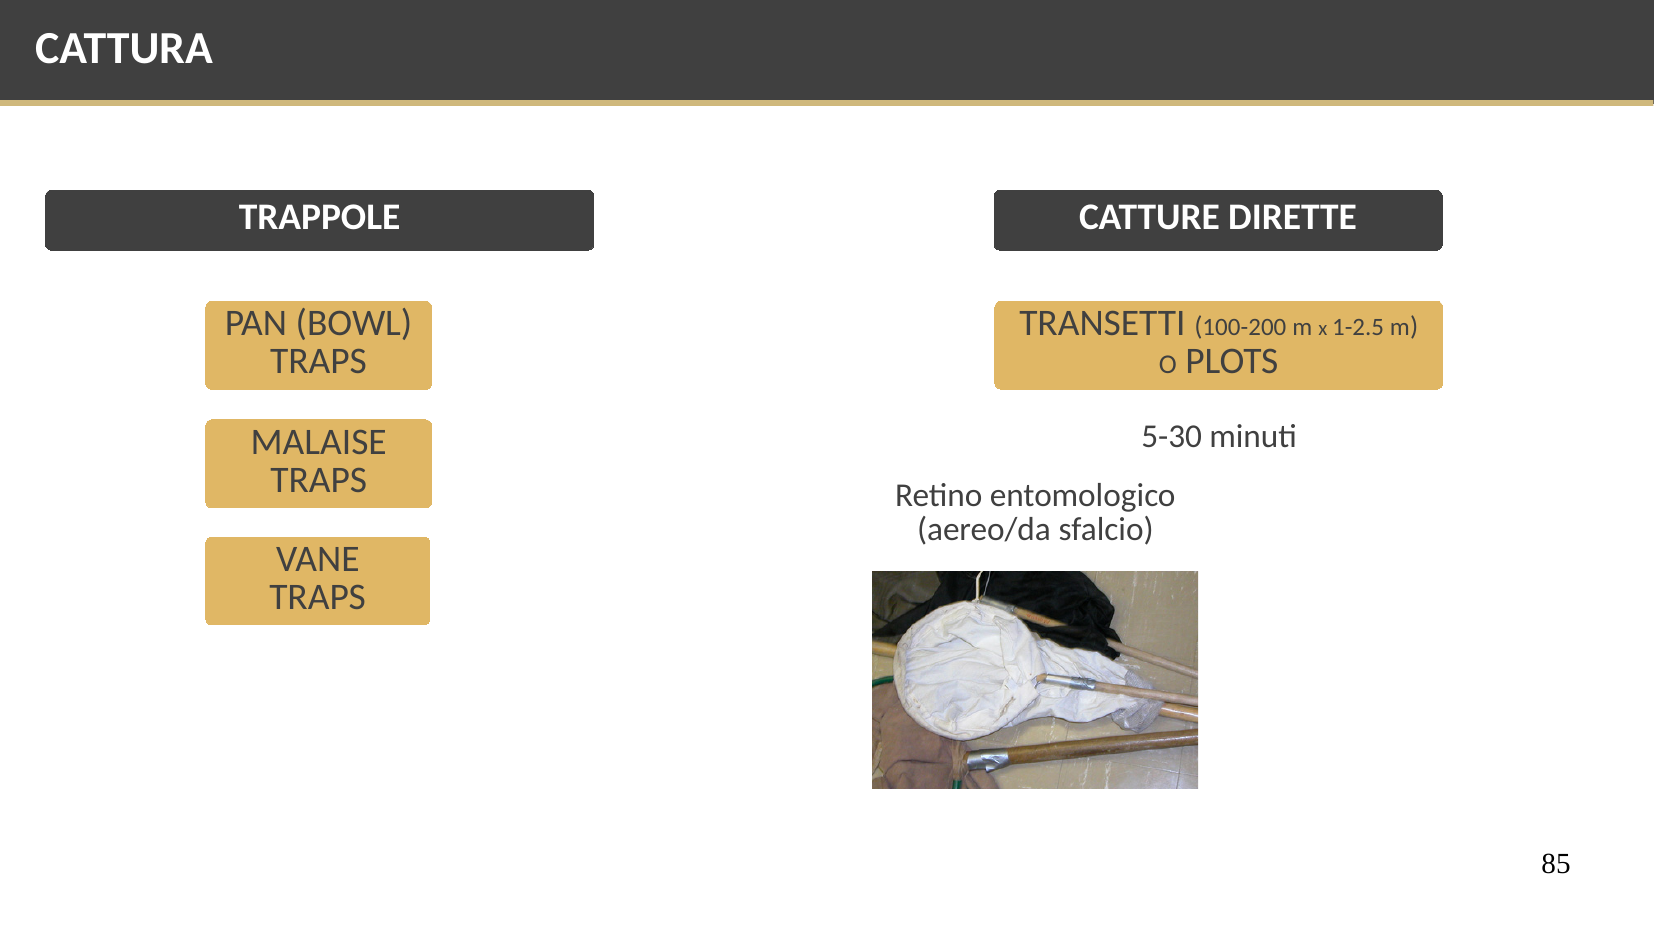

CATTURA
TRAPPOLE
CATTURE DIRETTE
PAN (BOWL)
TRAPS
TRANSETTI (100-200 m x 1-2.5 m)
O PLOTS
5-30 minuti
MALAISE
TRAPS
Retino entomologico
(aereo/da sfalcio)
VANE
TRAPS
85